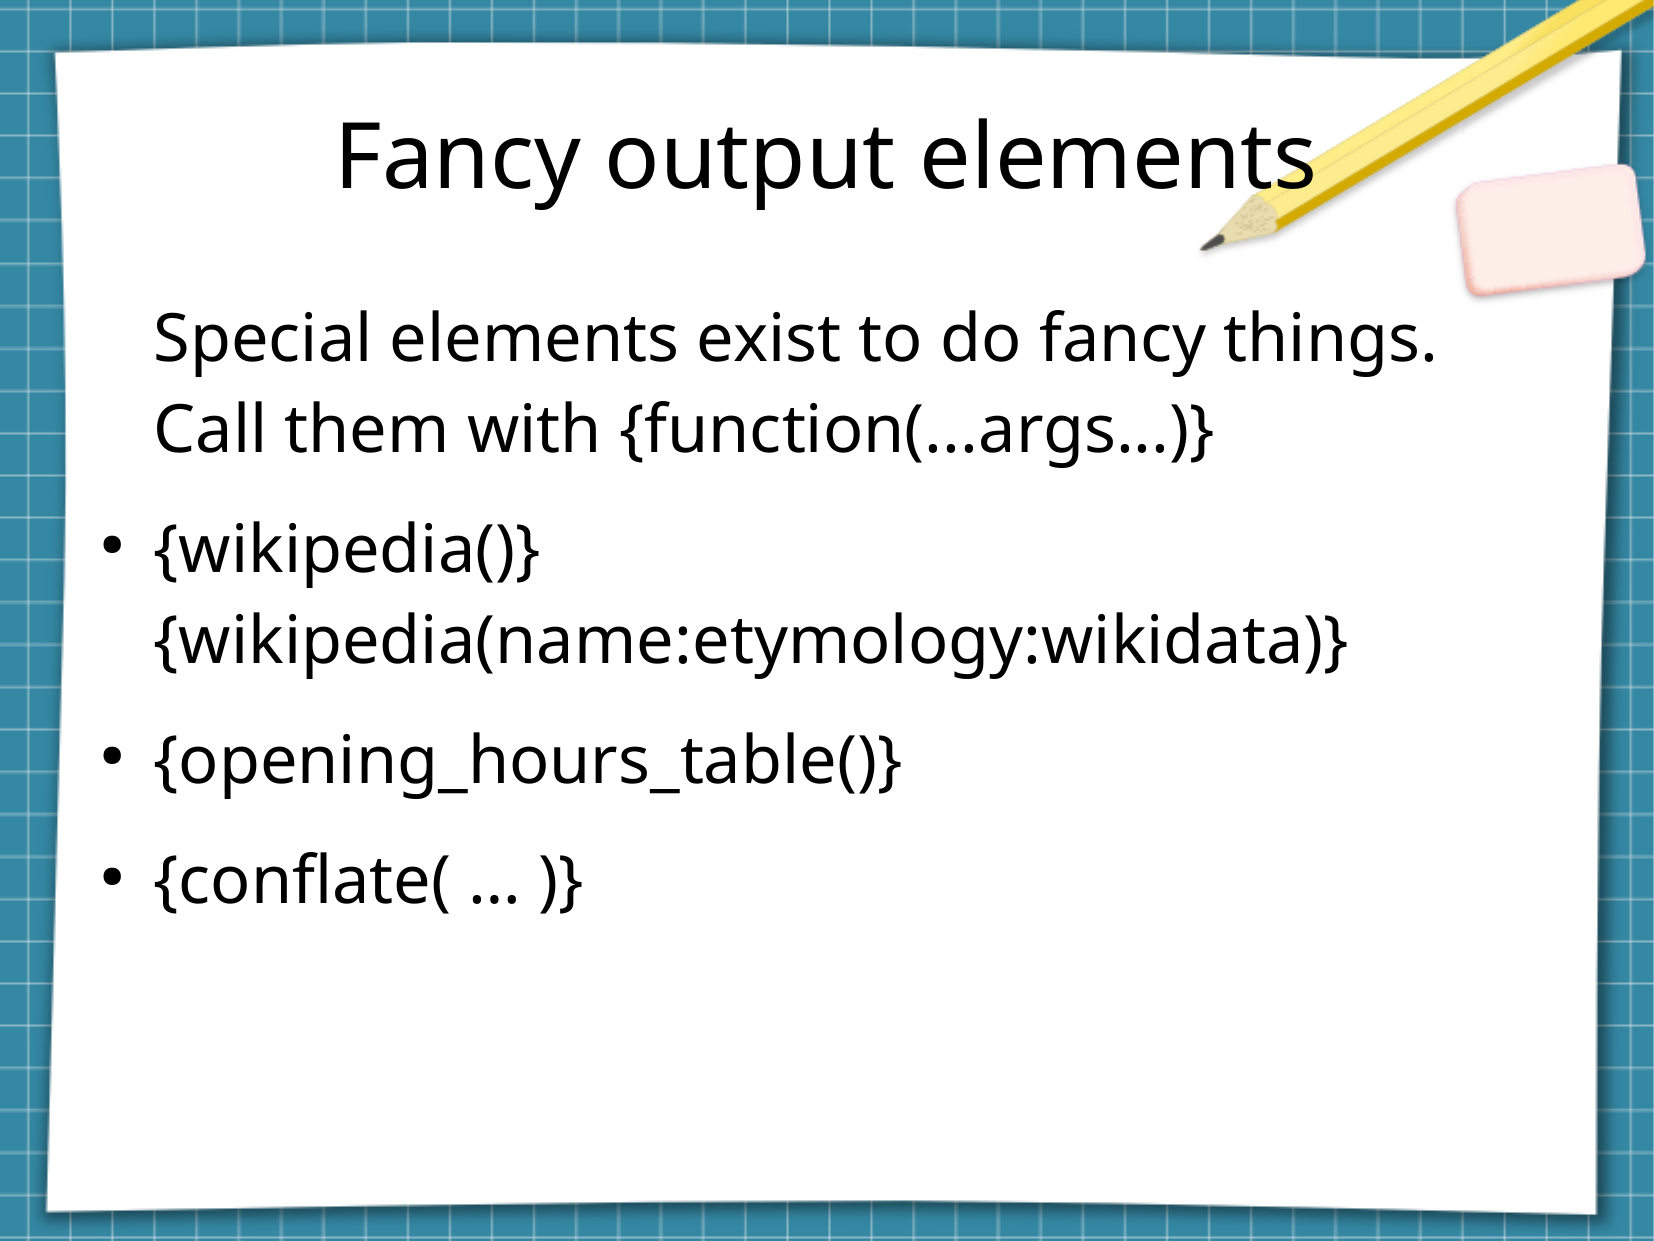

# Fancy output elements
Special elements exist to do fancy things.
Call them with {function(...args...)}
{wikipedia()} {wikipedia(name:etymology:wikidata)}
{opening_hours_table()}
{conflate( … )}